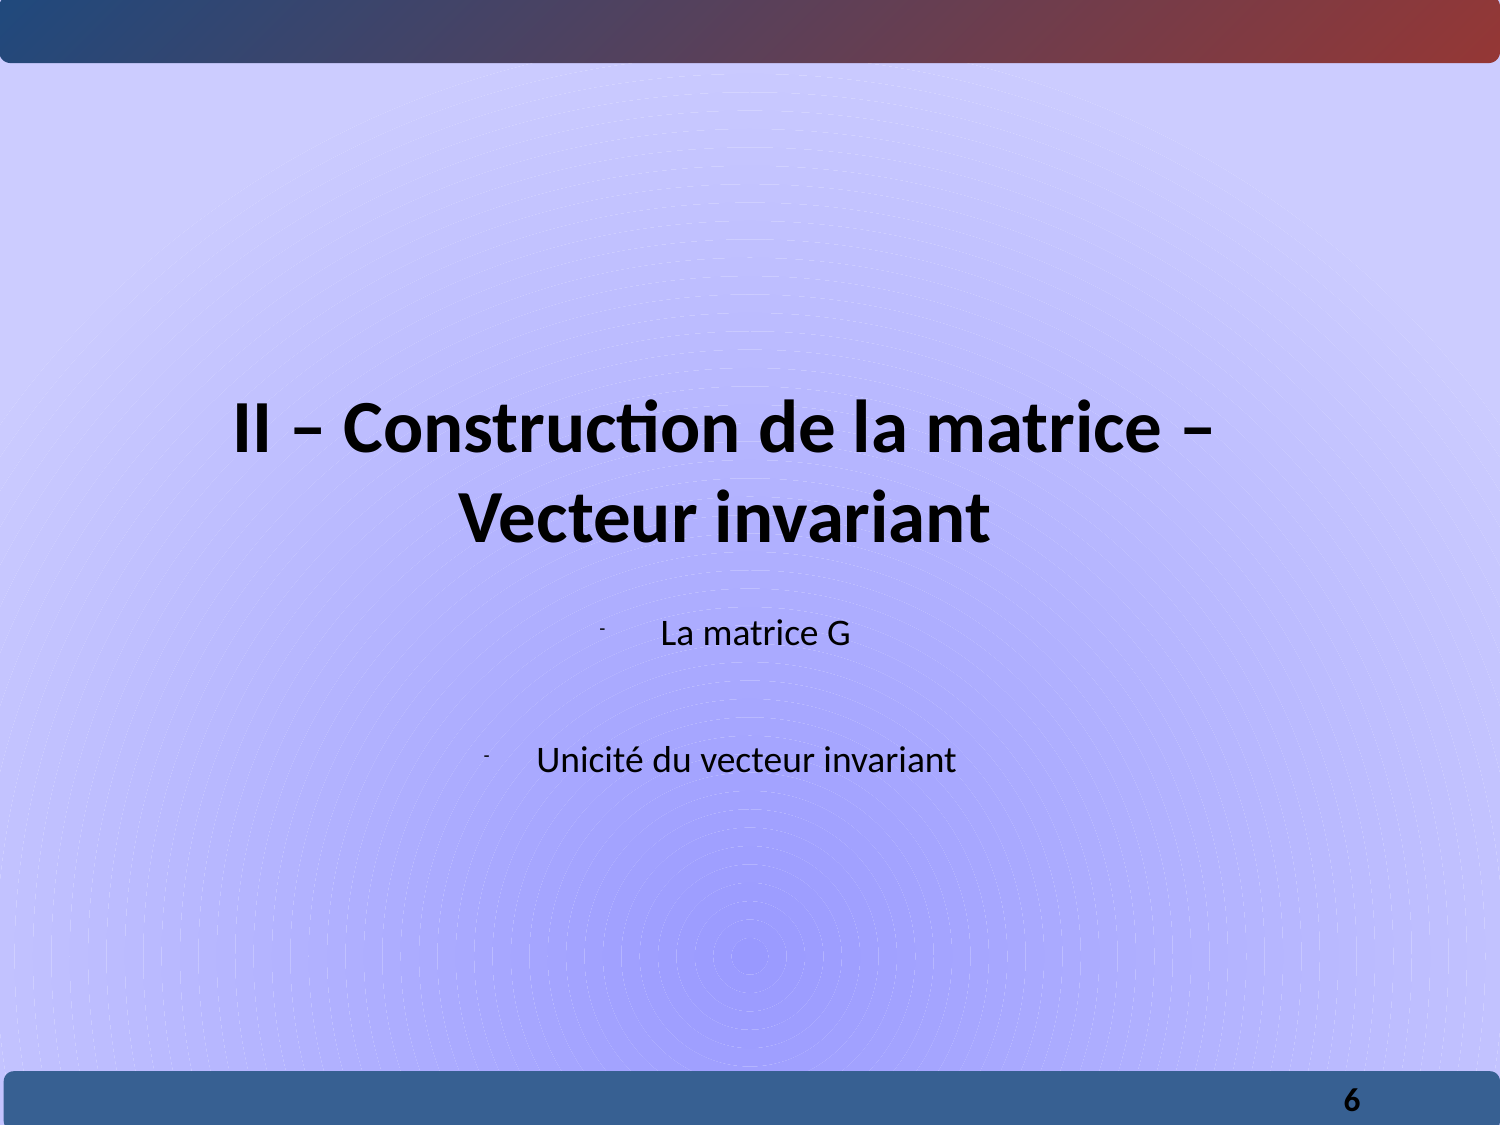

II – Construction de la matrice – Vecteur invariant
 La matrice G
 Unicité du vecteur invariant